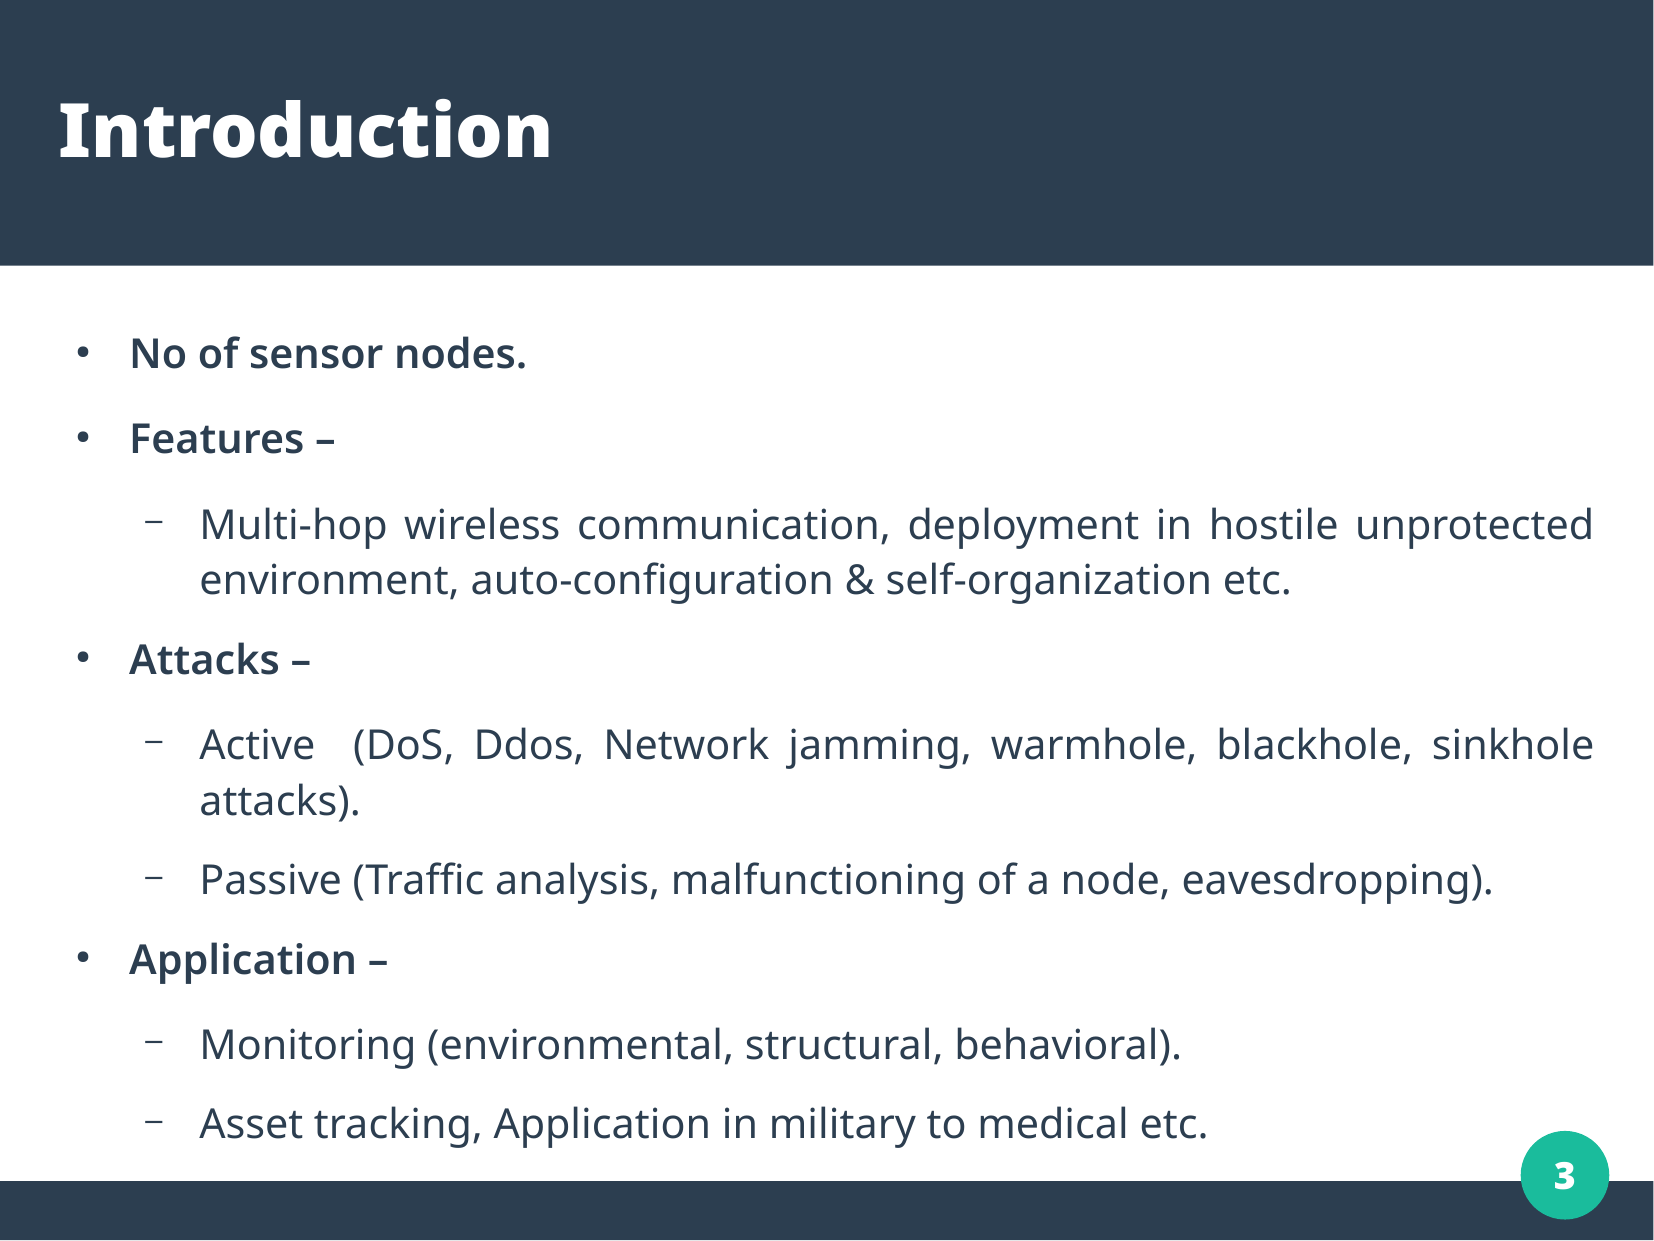

# Introduction
No of sensor nodes.
Features –
Multi-hop wireless communication, deployment in hostile unprotected environment, auto-configuration & self-organization etc.
Attacks –
Active (DoS, Ddos, Network jamming, warmhole, blackhole, sinkhole attacks).
Passive (Traffic analysis, malfunctioning of a node, eavesdropping).
Application –
Monitoring (environmental, structural, behavioral).
Asset tracking, Application in military to medical etc.
3